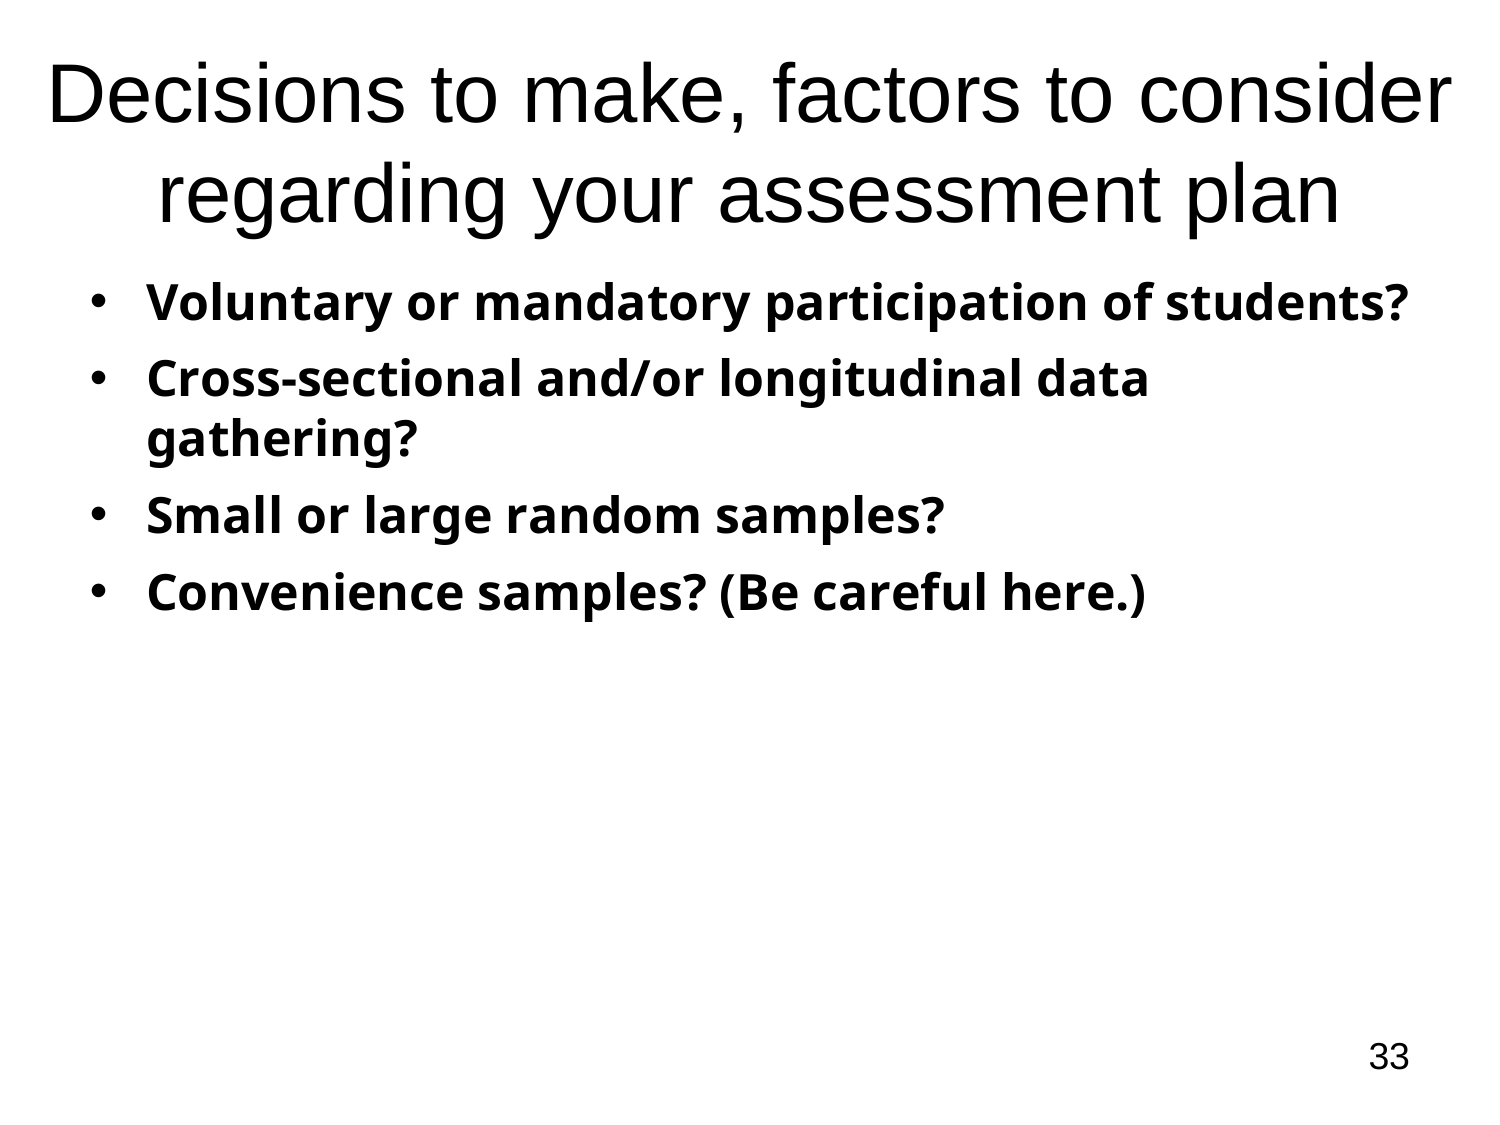

# Decisions to make, factors to consider regarding your assessment plan
Voluntary or mandatory participation of students?
Cross-sectional and/or longitudinal data gathering?
Small or large random samples?
Convenience samples? (Be careful here.)
33